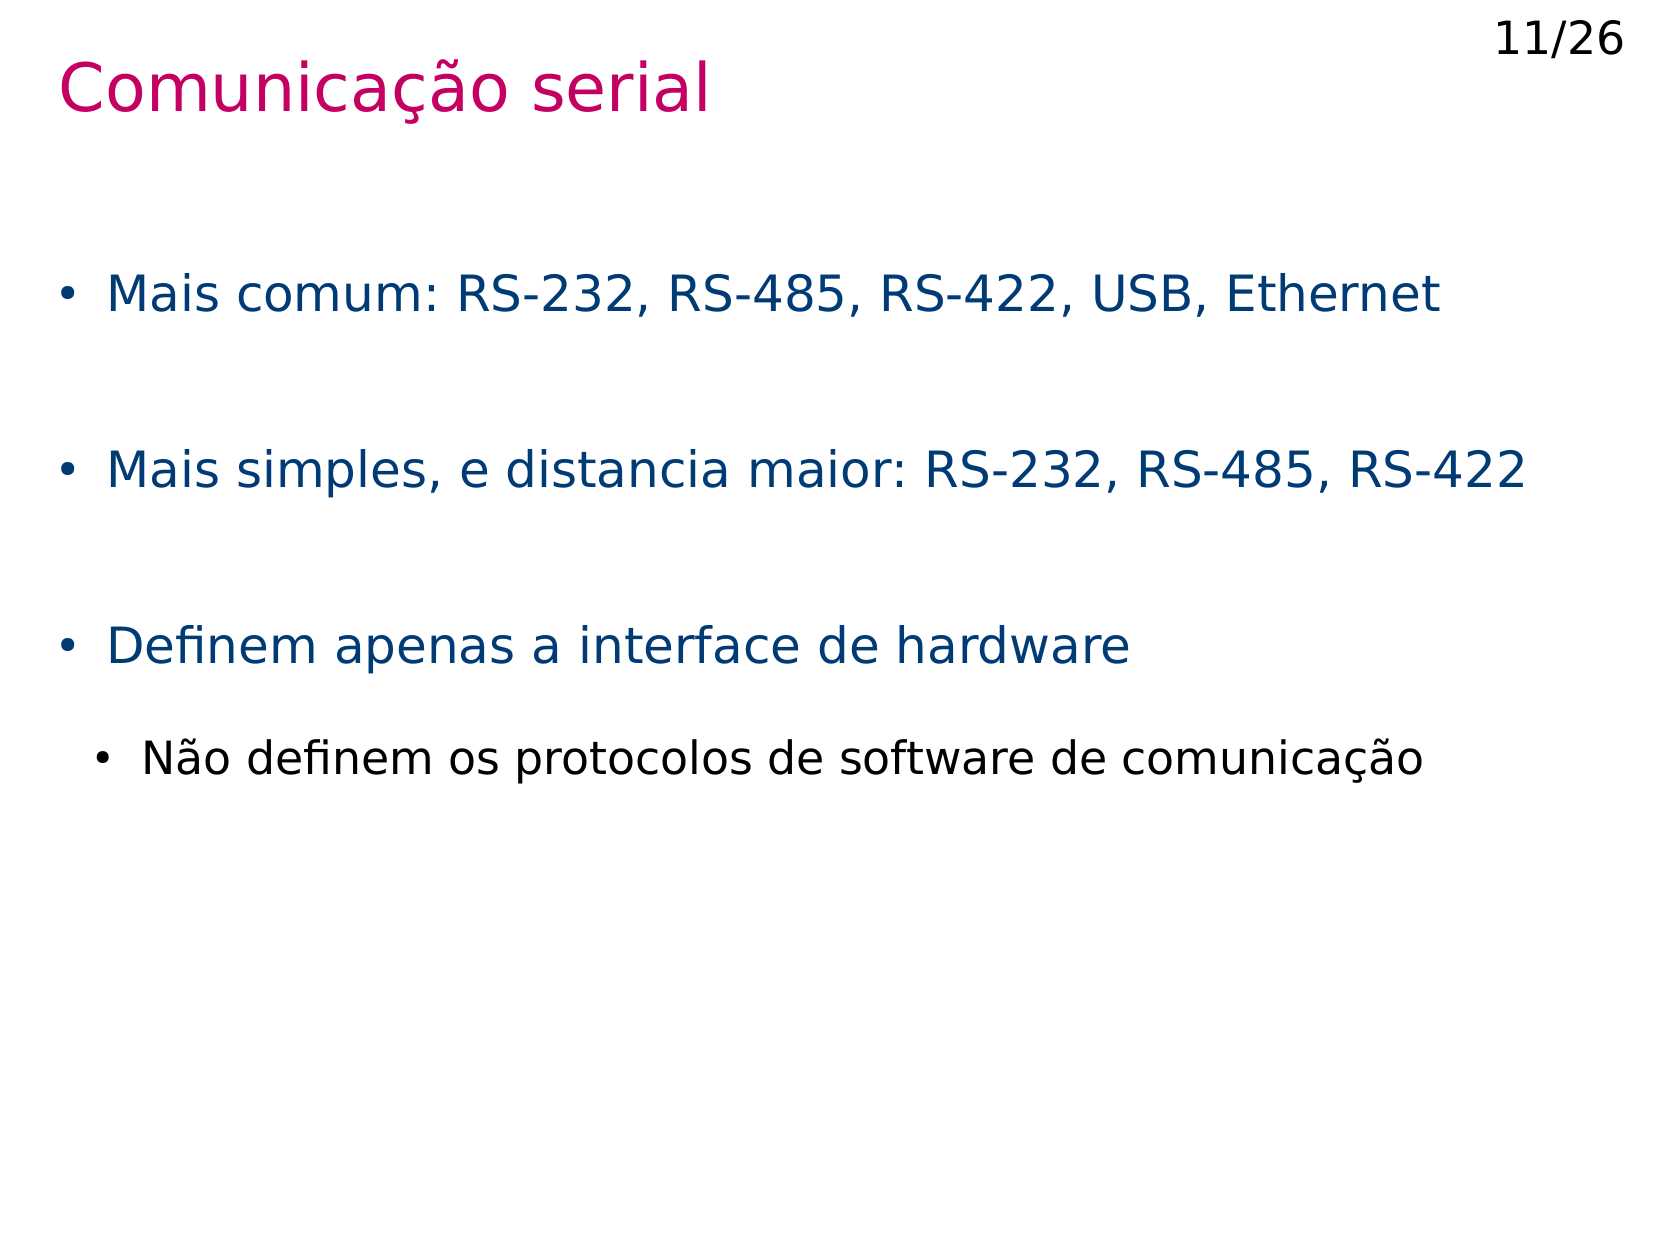

11
# Comunicação serial
Mais comum: RS-232, RS-485, RS-422, USB, Ethernet
Mais simples, e distancia maior: RS-232, RS-485, RS-422
Definem apenas a interface de hardware
Não definem os protocolos de software de comunicação